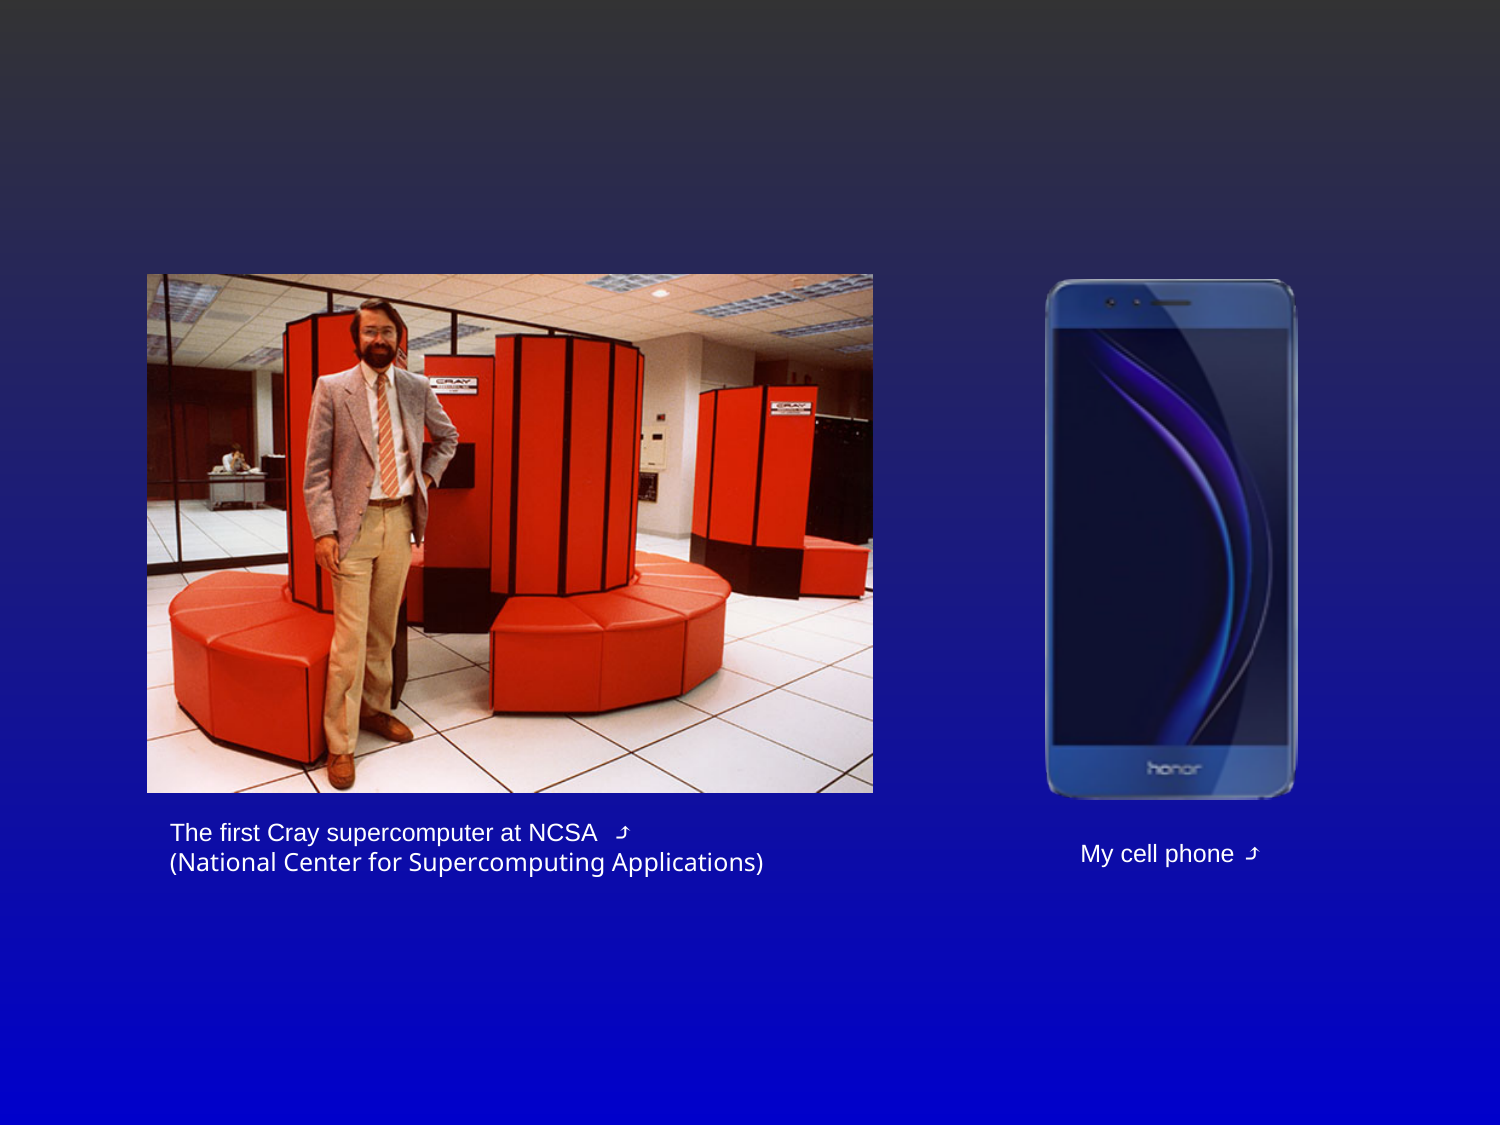

The first Cray supercomputer at NCSA ⤴
(National Center for Supercomputing Applications)
My cell phone ⤴